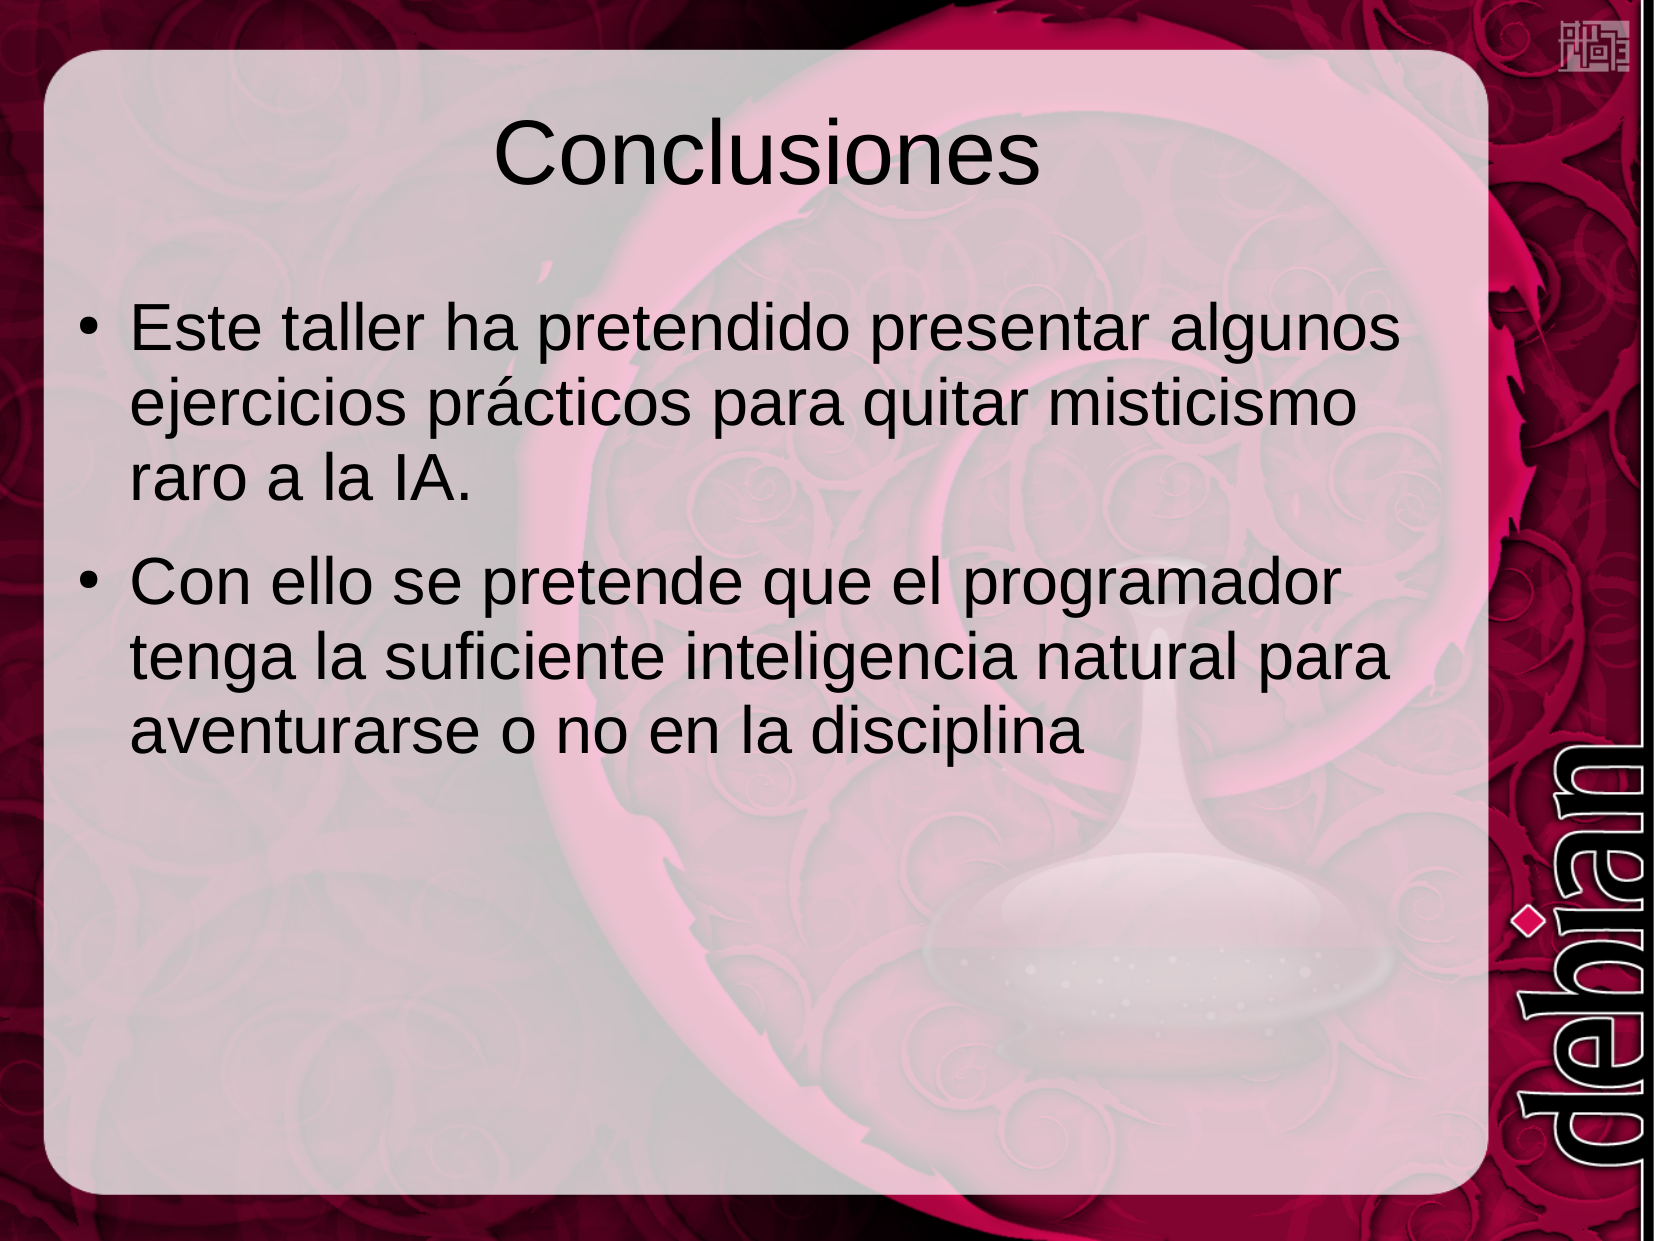

# Conclusiones
Este taller ha pretendido presentar algunos ejercicios prácticos para quitar misticismo raro a la IA.
Con ello se pretende que el programador tenga la suficiente inteligencia natural para aventurarse o no en la disciplina